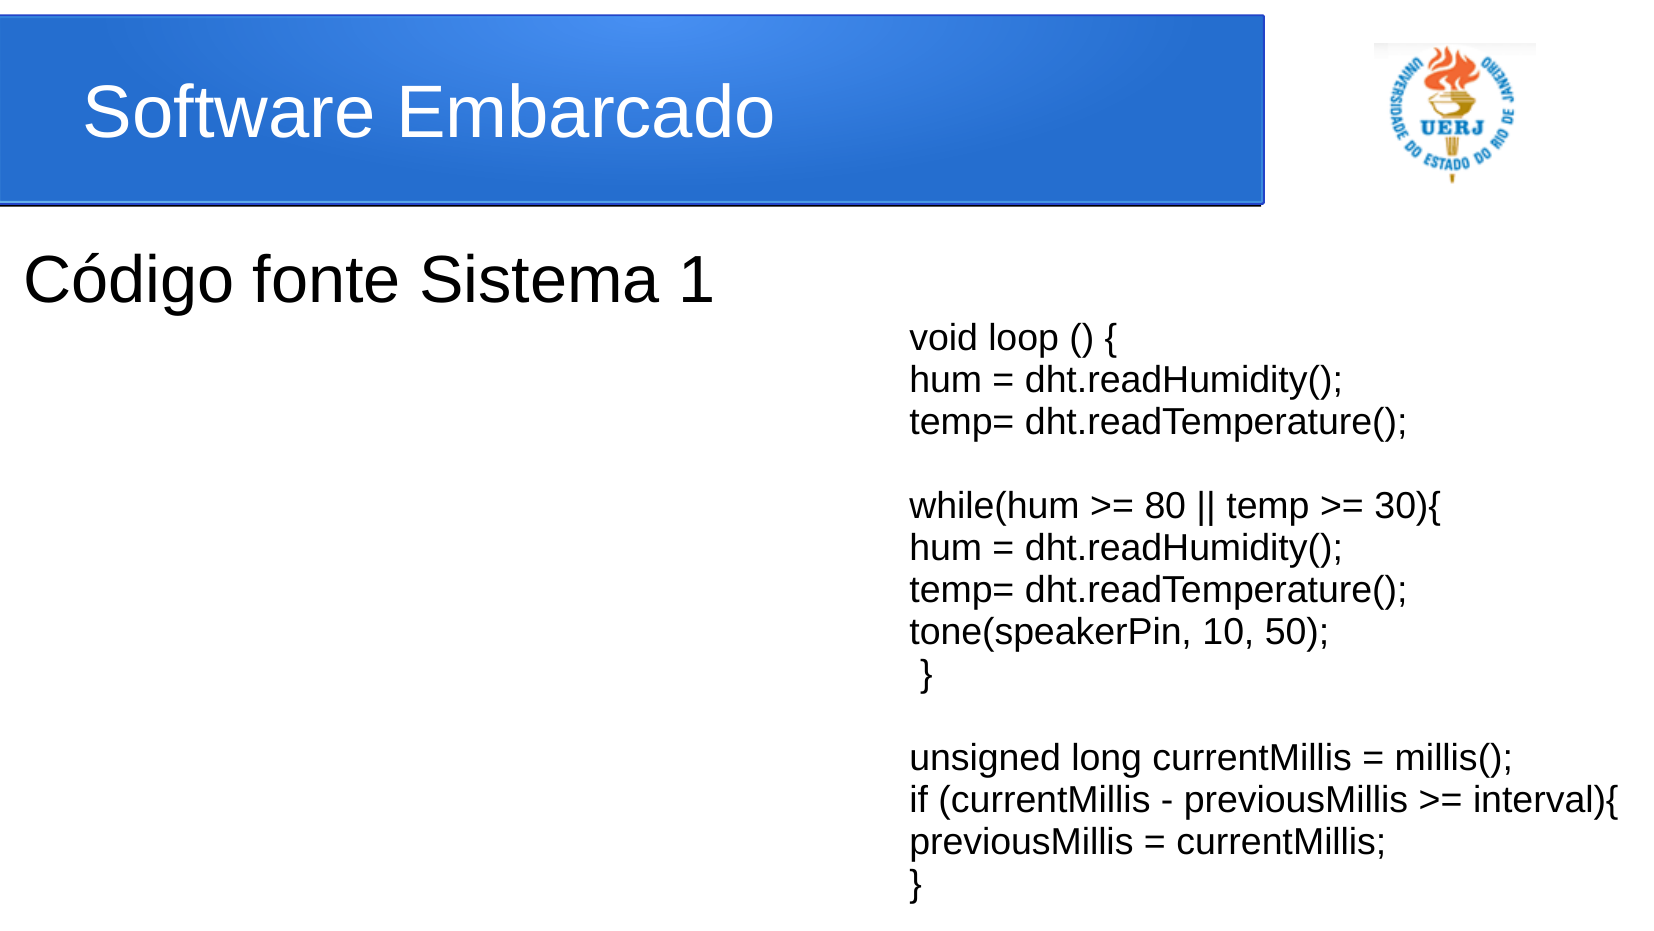

# Software Embarcado
Código fonte Sistema 1
												void loop () {
 												hum = dht.readHumidity();
 												temp= dht.readTemperature();
 												while(hum >= 80 || temp >= 30){
 												hum = dht.readHumidity();
 												temp= dht.readTemperature();
 												tone(speakerPin, 10, 50);
 												 }
 												unsigned long currentMillis = millis();
 												if (currentMillis - previousMillis >= interval){
 												previousMillis = currentMillis;
 												}